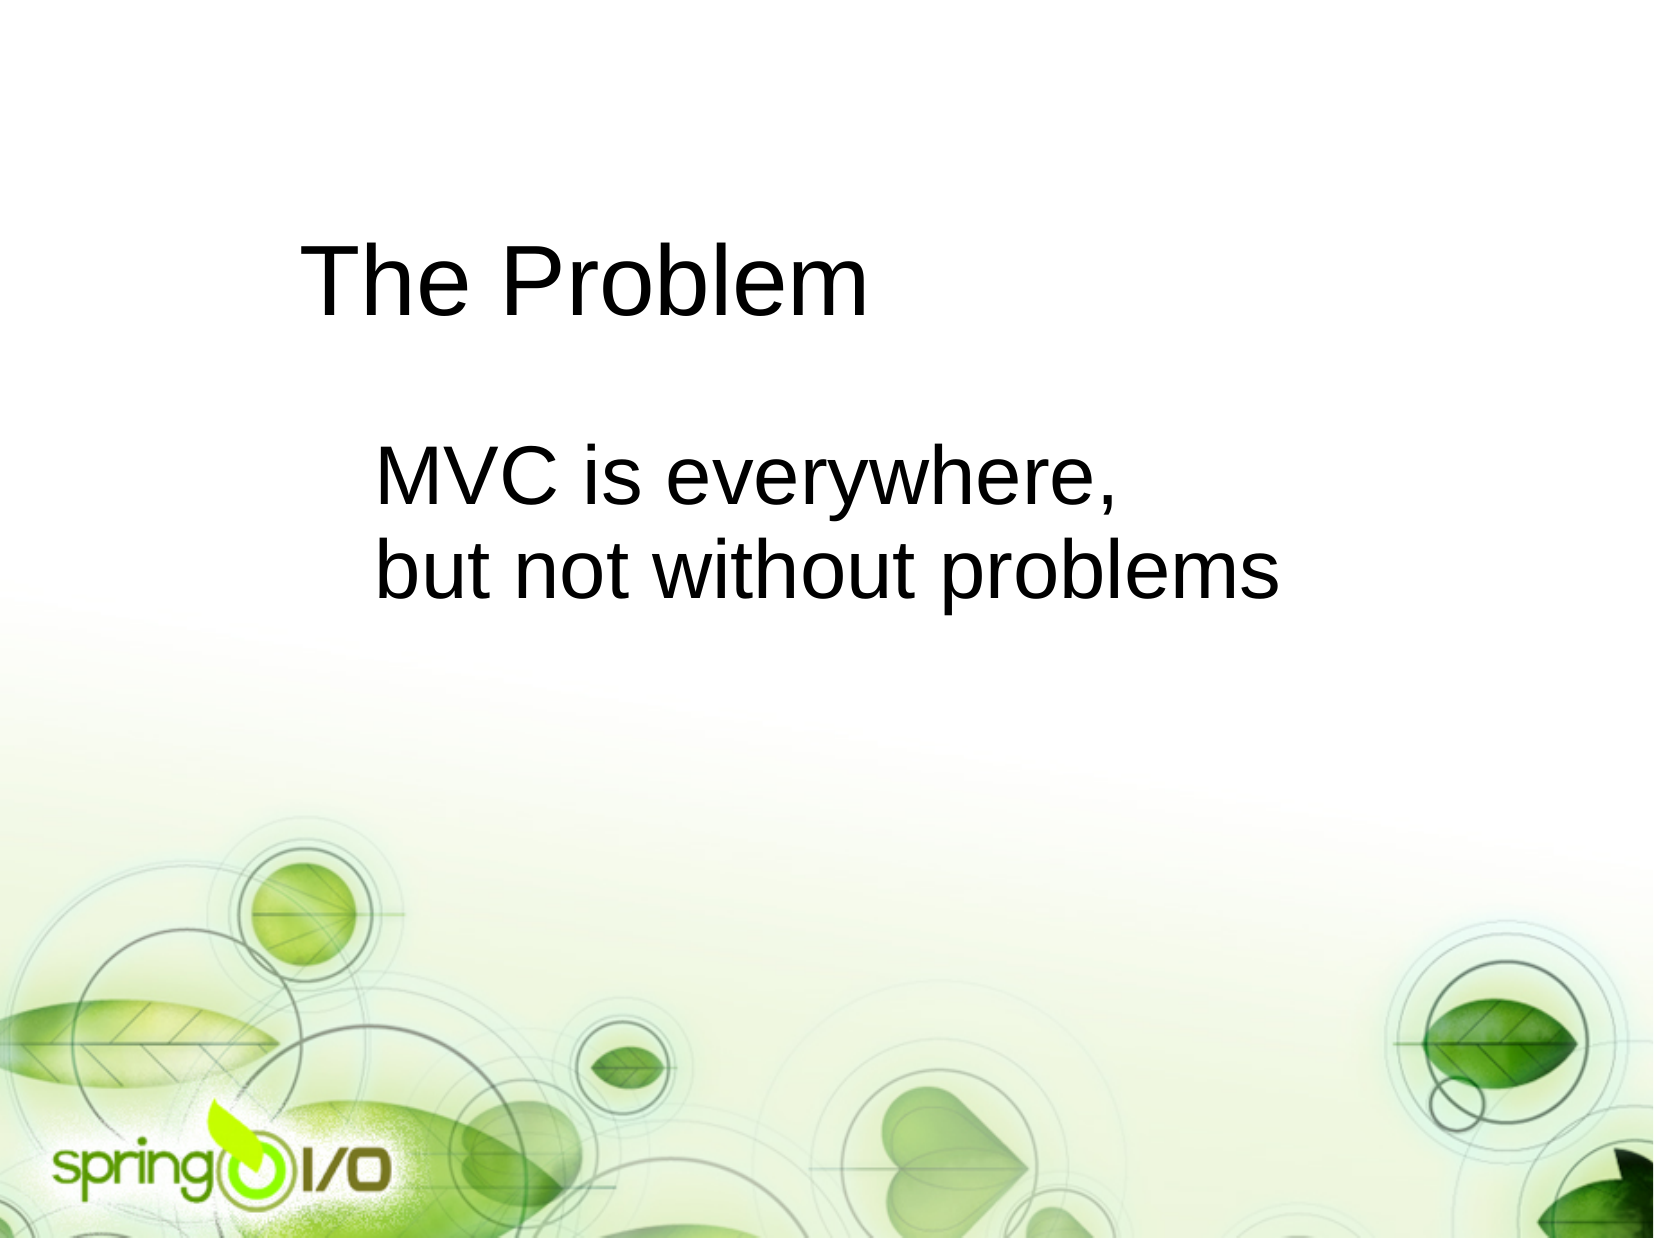

The Problem
	MVC is everywhere,
	but not without problems